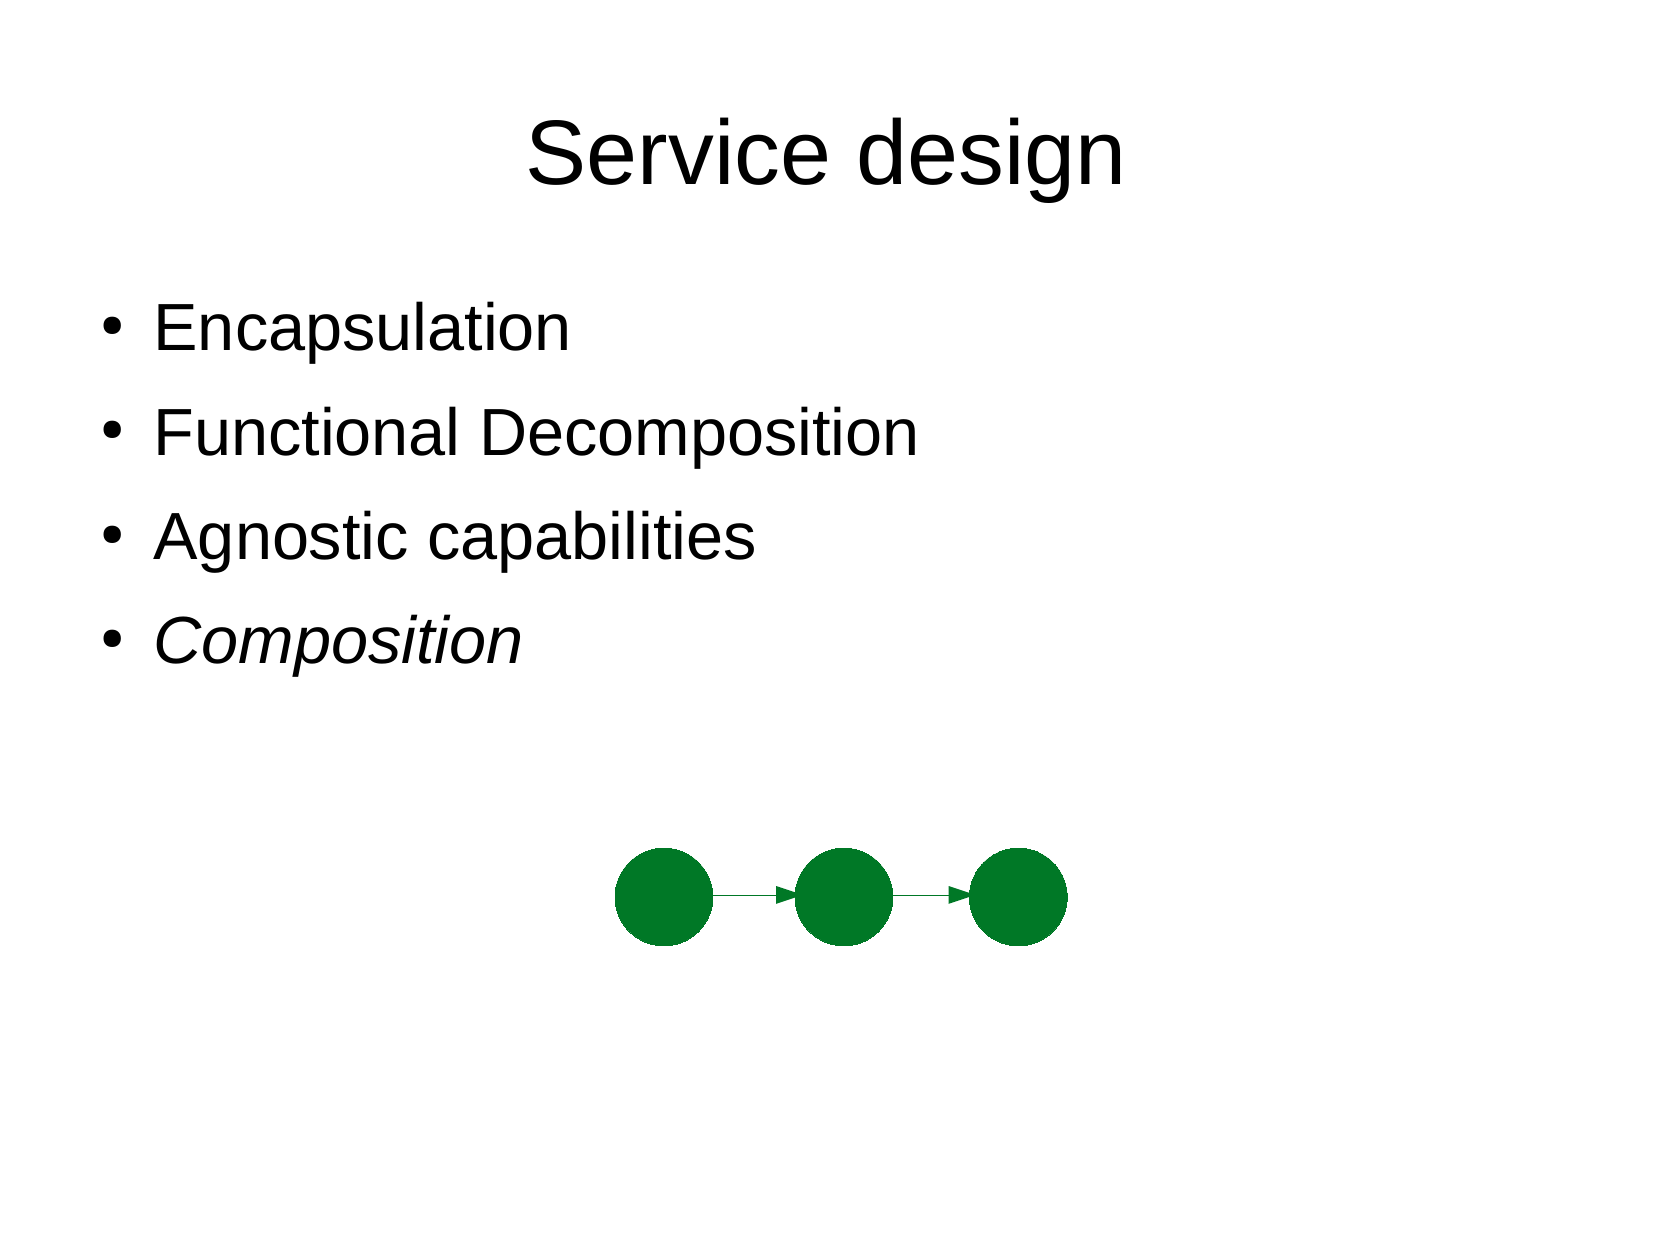

# Service design
Encapsulation
Functional Decomposition
Agnostic capabilities
Composition